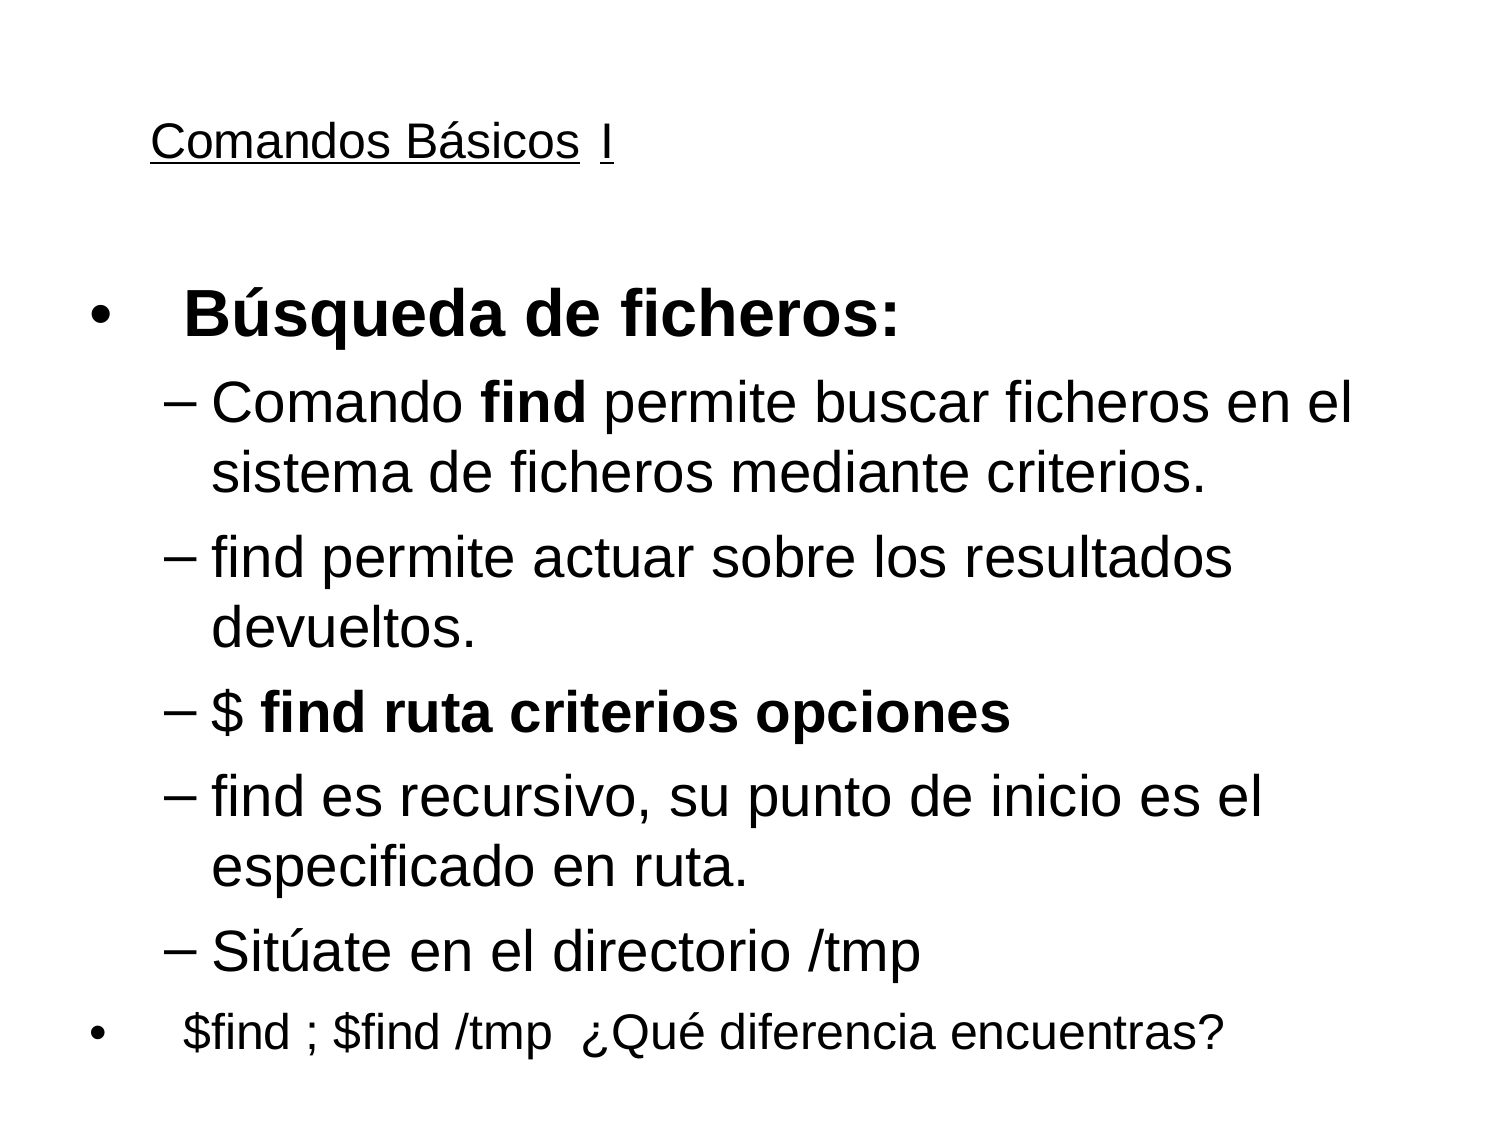

# Comandos Básicos	I
•	Búsqueda de ficheros:
Comando find permite buscar ficheros en el sistema de ficheros mediante criterios.
find permite actuar sobre los resultados devueltos.
$ find ruta criterios opciones
find es recursivo, su punto de inicio es el especificado en ruta.
Sitúate en el directorio /tmp
•	$find ; $find /tmp ¿Qué diferencia encuentras?